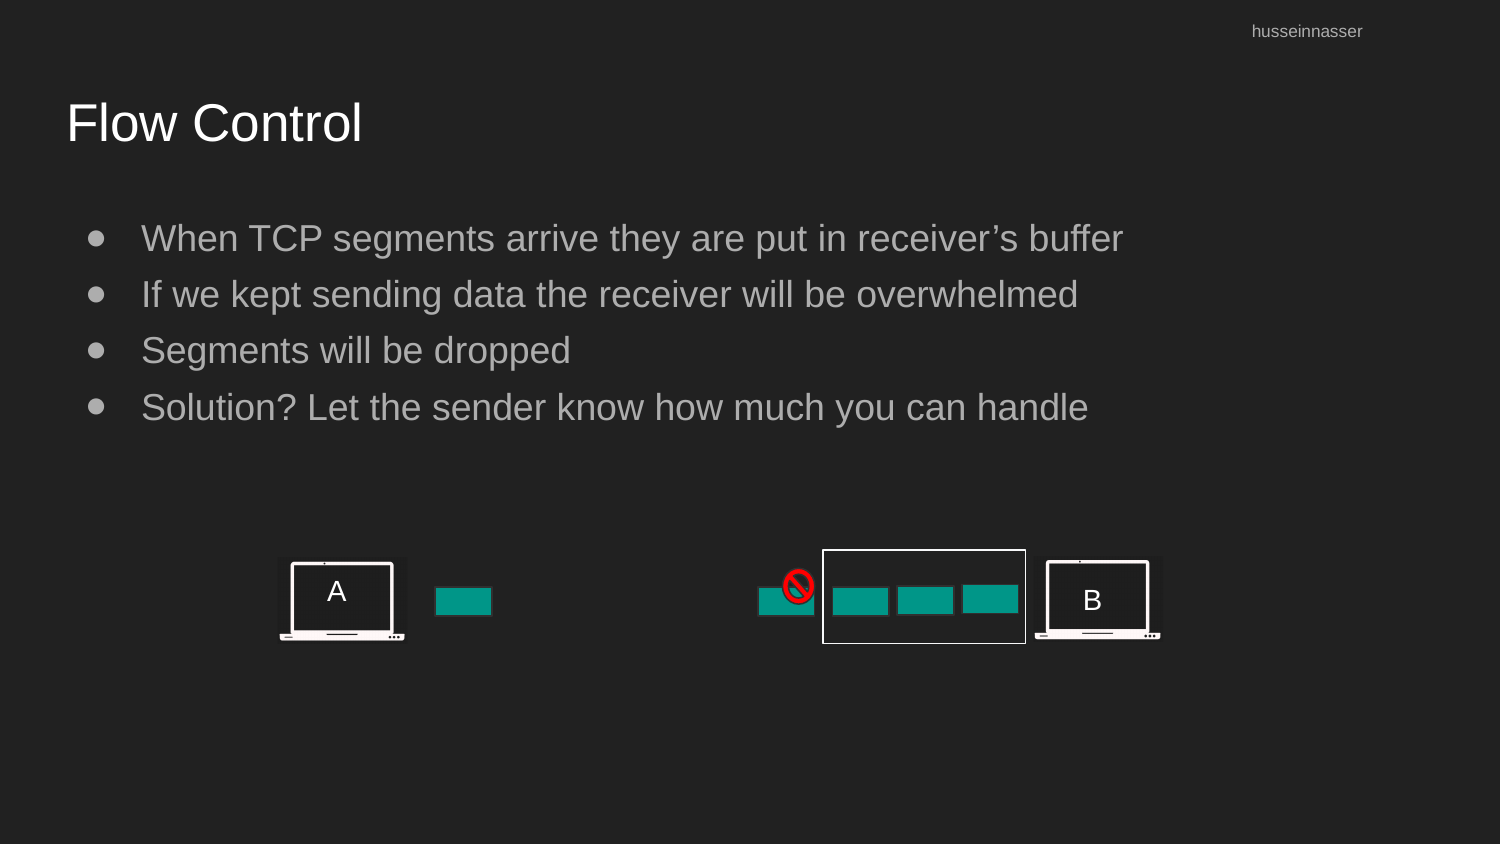

husseinnasser
# Flow Control
When TCP segments arrive they are put in receiver’s buffer
If we kept sending data the receiver will be overwhelmed
Segments will be dropped
Solution? Let the sender know how much you can handle
B
A